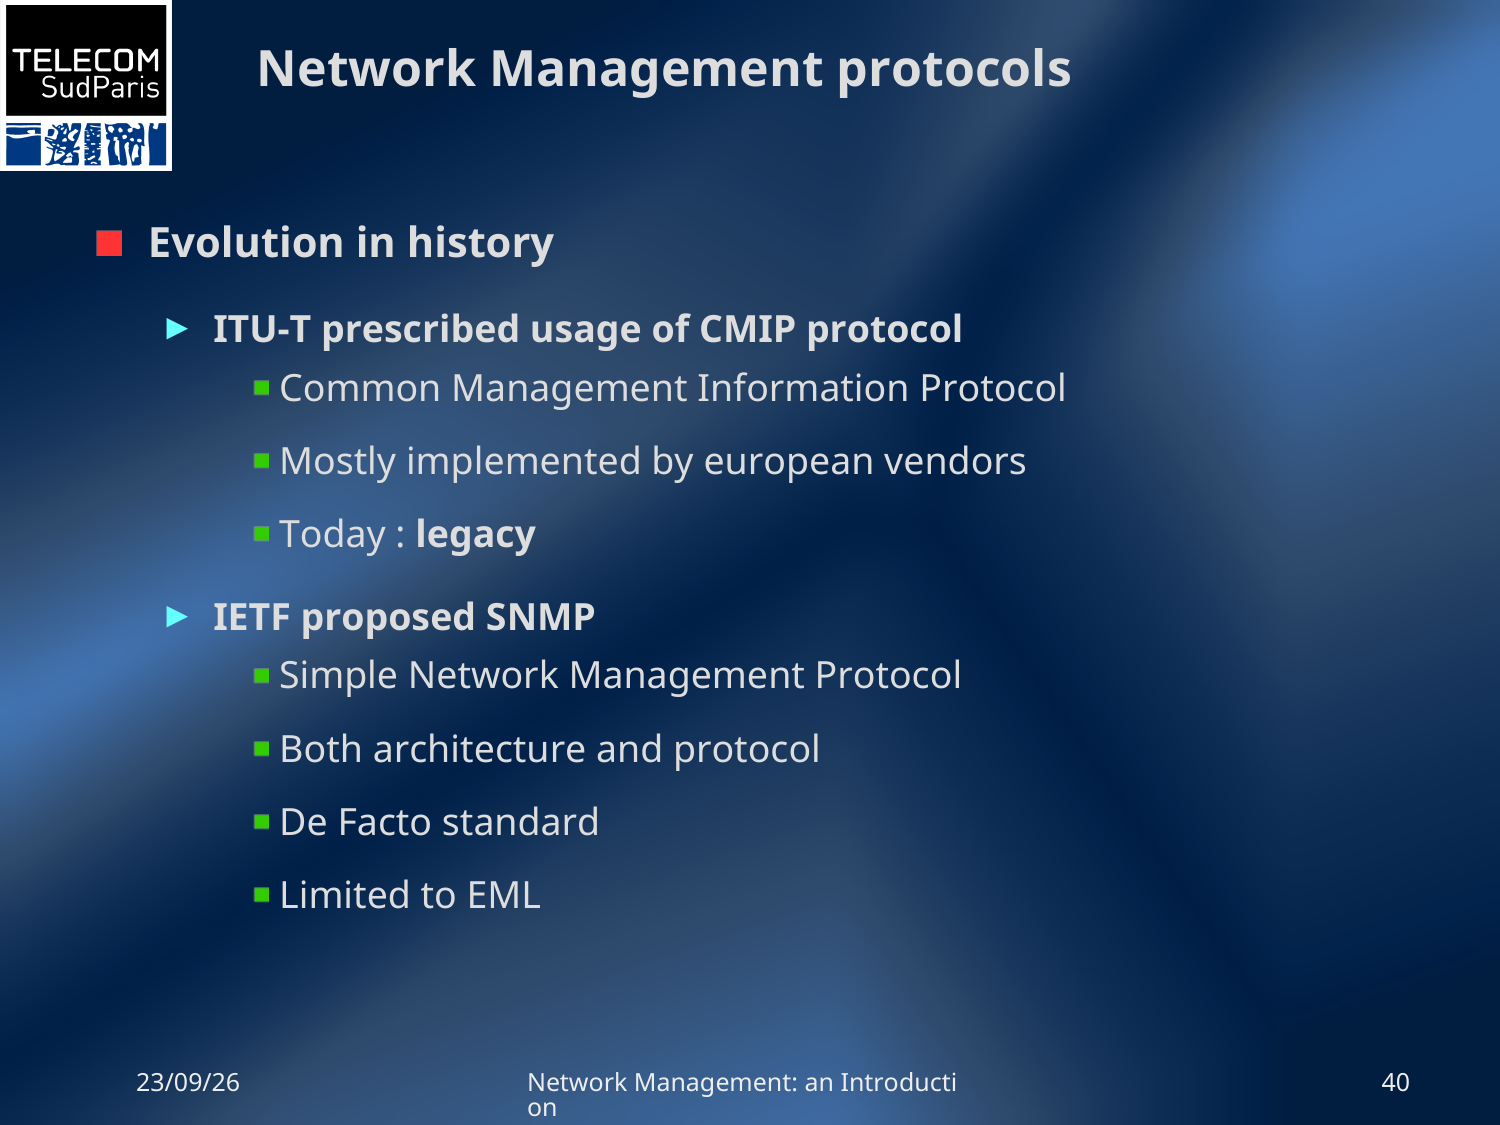

# Network Management protocols
Evolution in history
ITU-T prescribed usage of CMIP protocol
Common Management Information Protocol
Mostly implemented by european vendors
Today : legacy
IETF proposed SNMP
Simple Network Management Protocol
Both architecture and protocol
De Facto standard
Limited to EML
Network Management: an Introduction
40